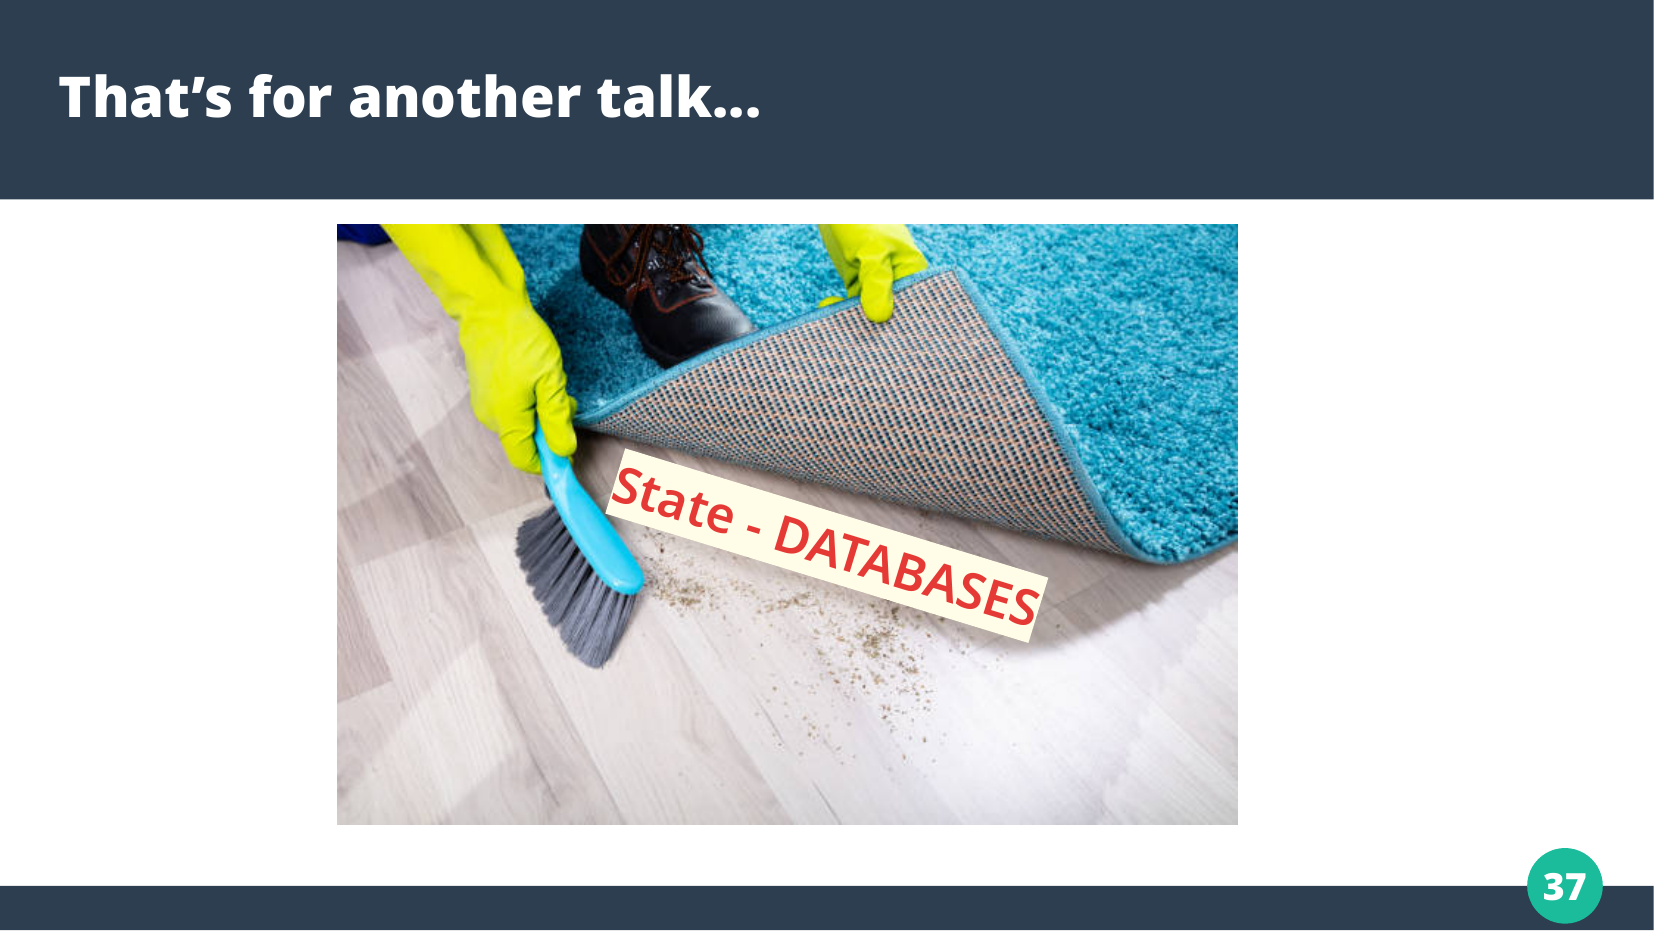

# That’s for another talk...
State - DATABASES